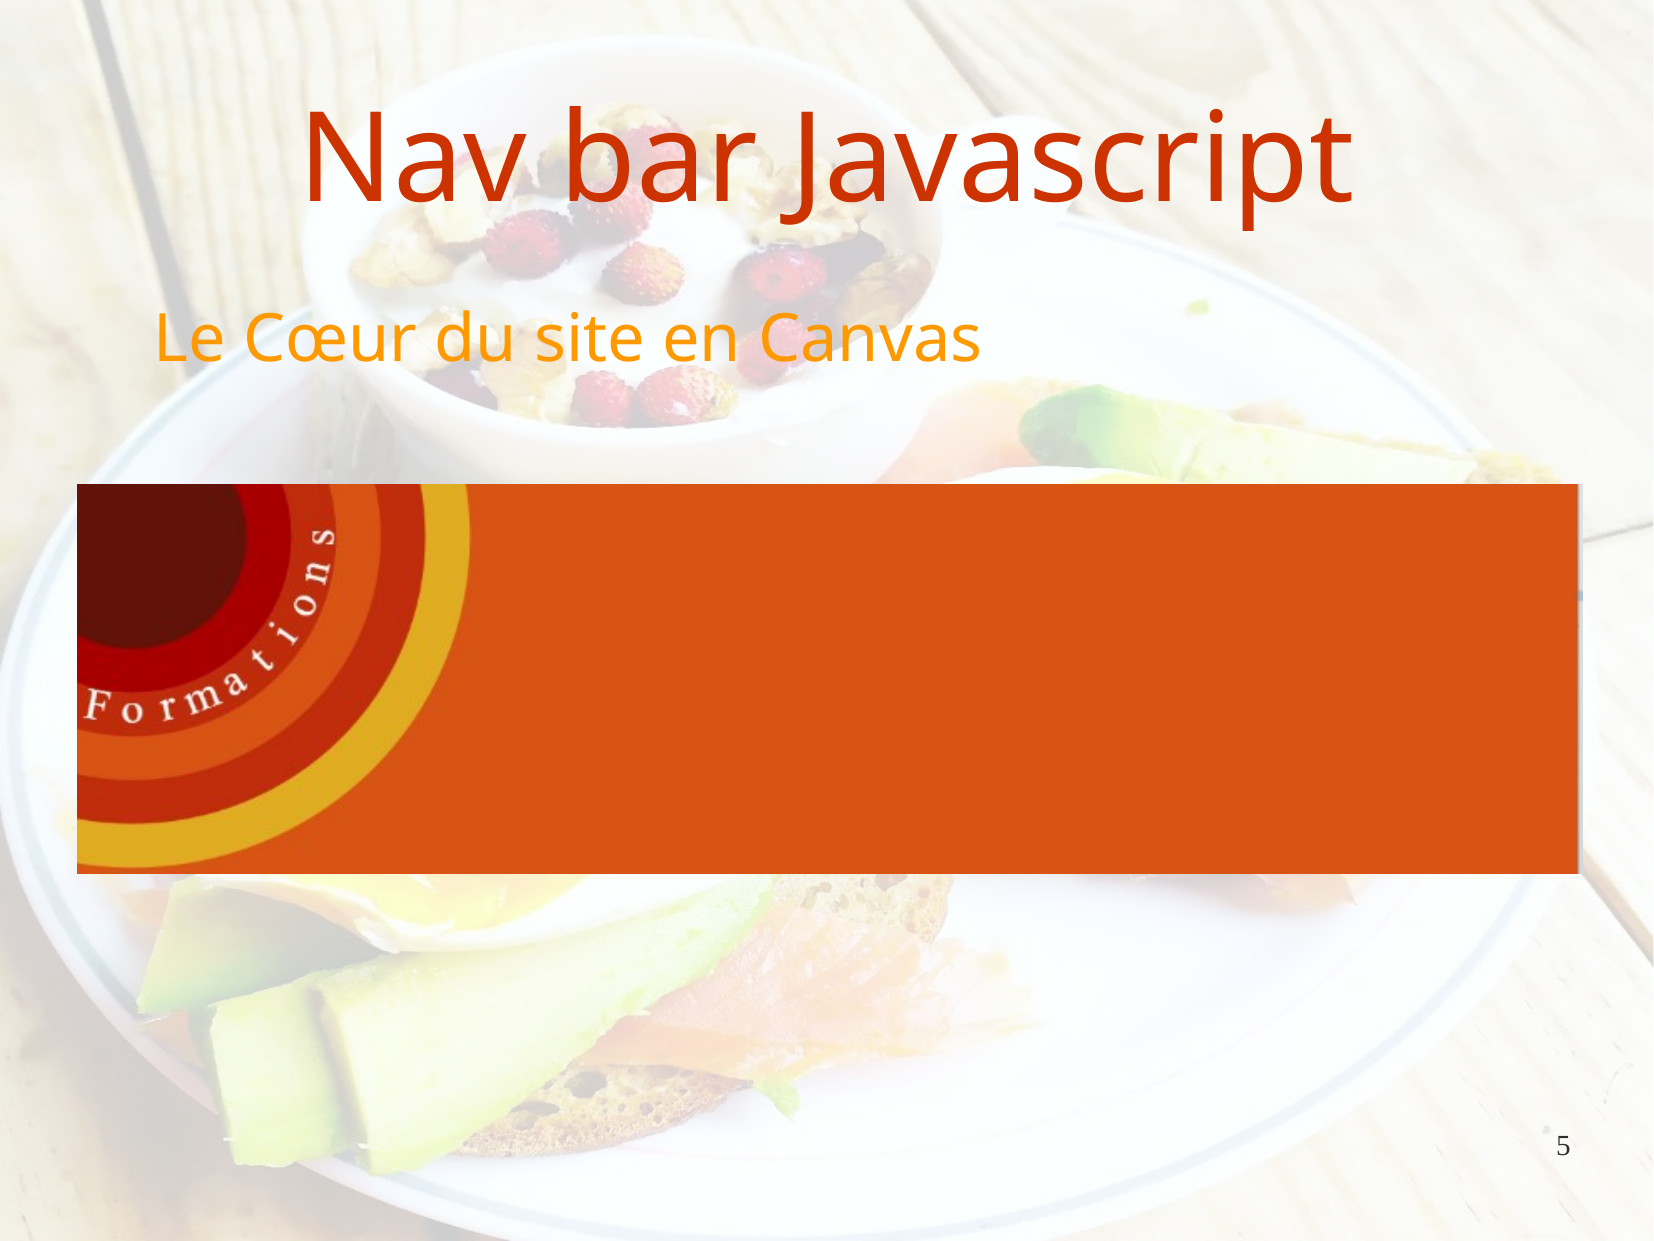

# Nav bar Javascript
Le Cœur du site en Canvas
5